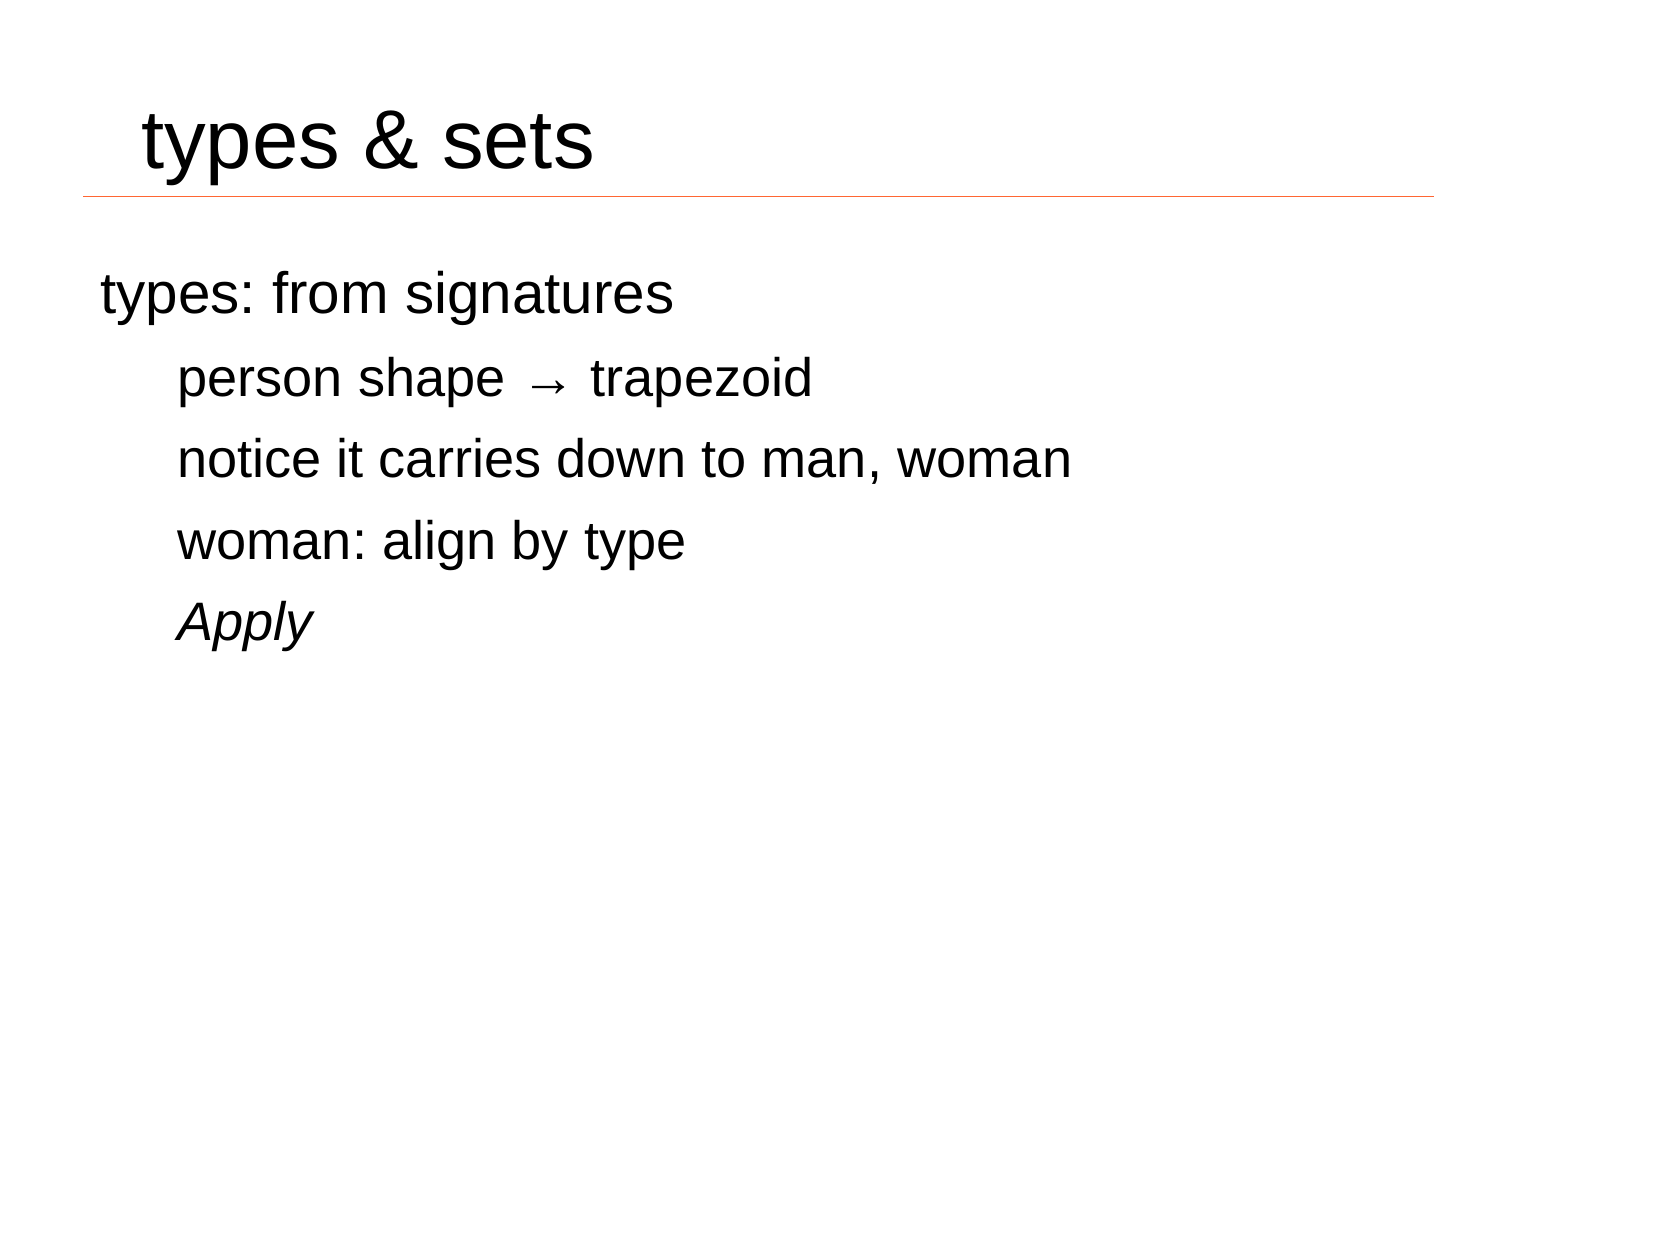

# types & sets
types: from signatures
person shape → trapezoid
notice it carries down to man, woman
woman: align by type
Apply